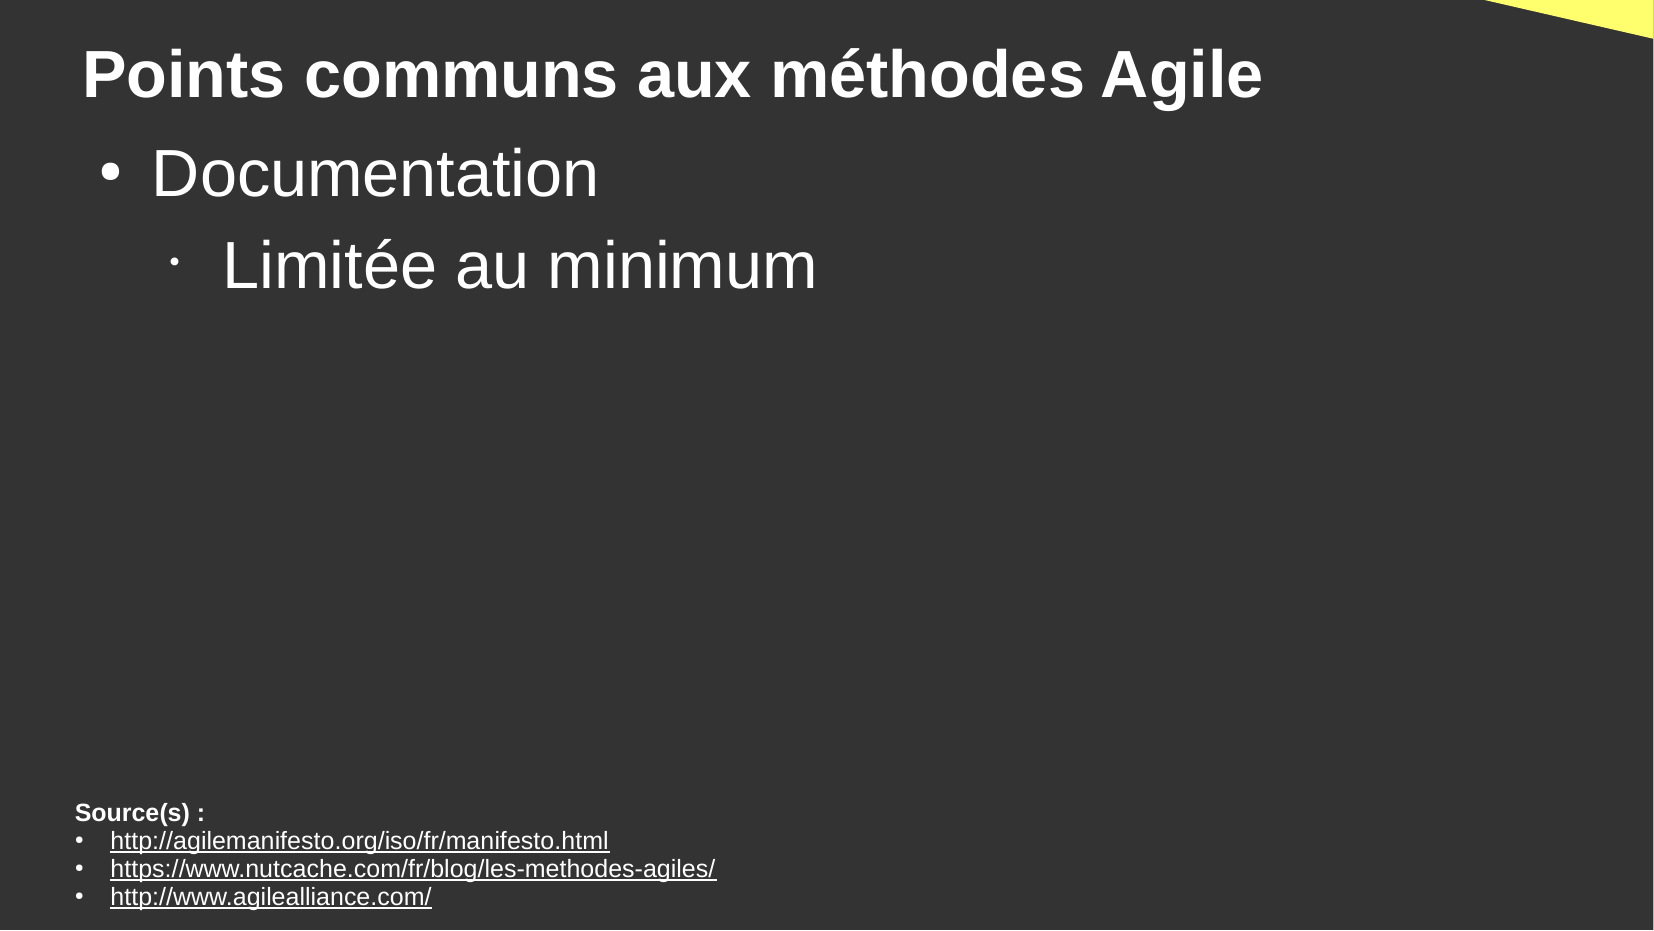

# Points communs aux méthodes Agile
Documentation
Limitée au minimum
Source(s) :
http://agilemanifesto.org/iso/fr/manifesto.html
https://www.nutcache.com/fr/blog/les-methodes-agiles/
http://www.agilealliance.com/